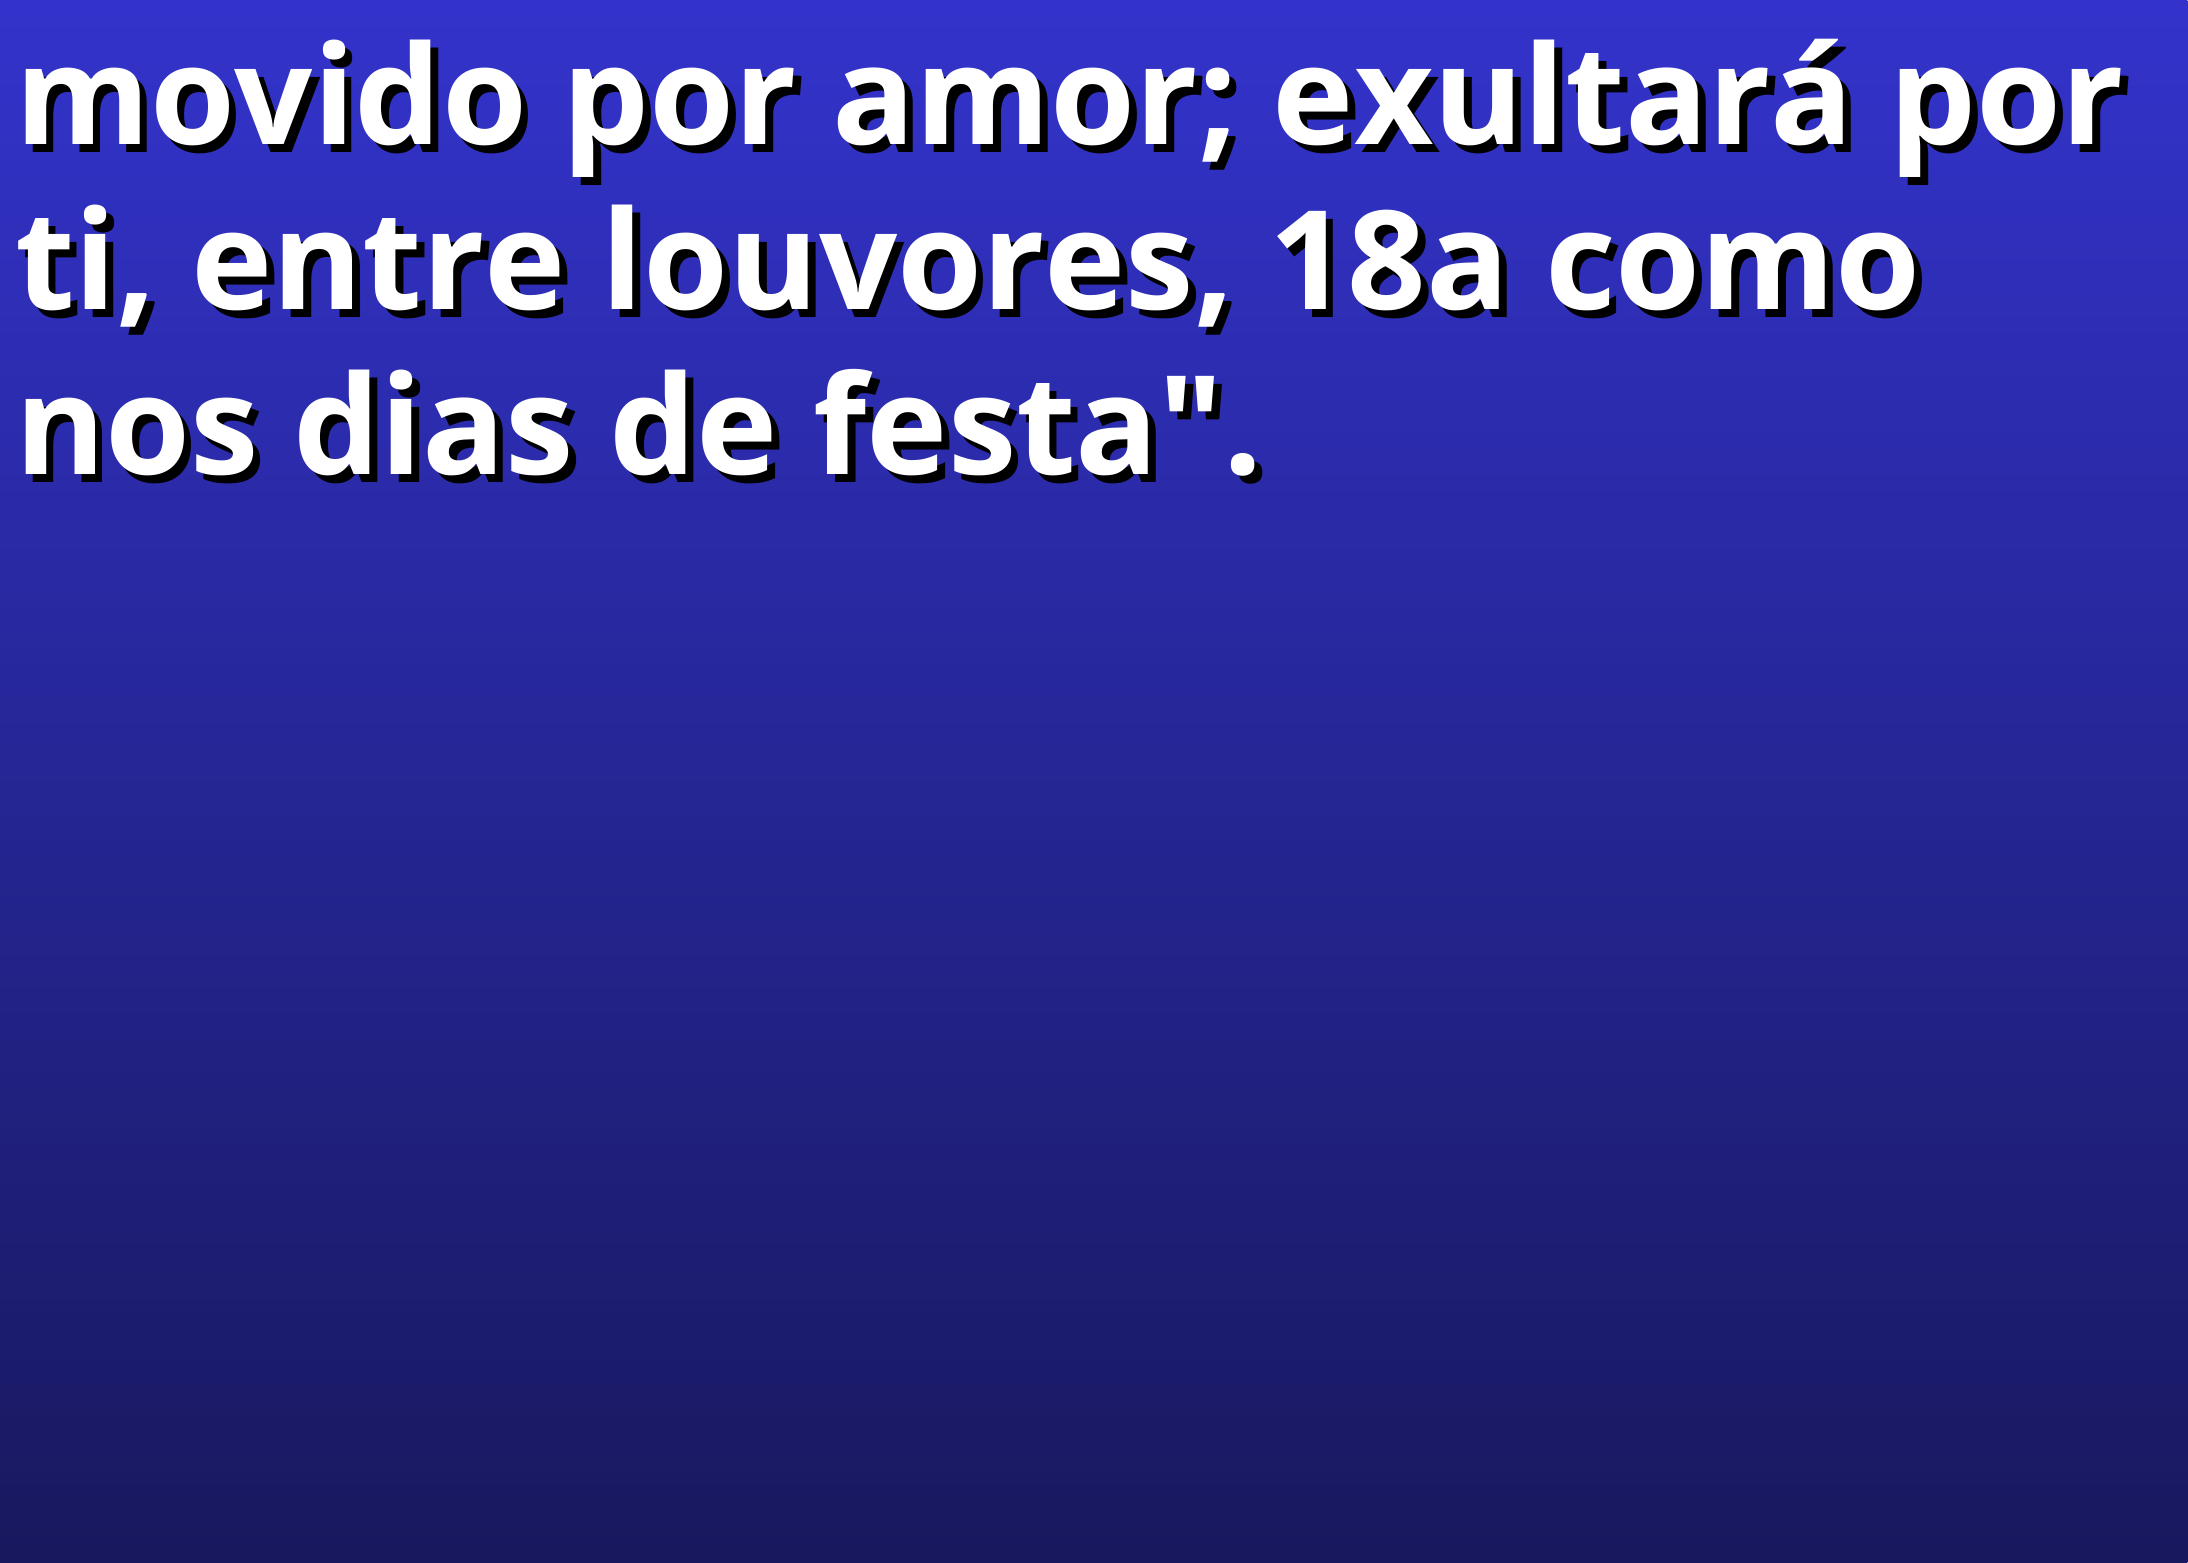

movido por amor; exultará por ti, entre louvores, 18a como nos dias de festa".